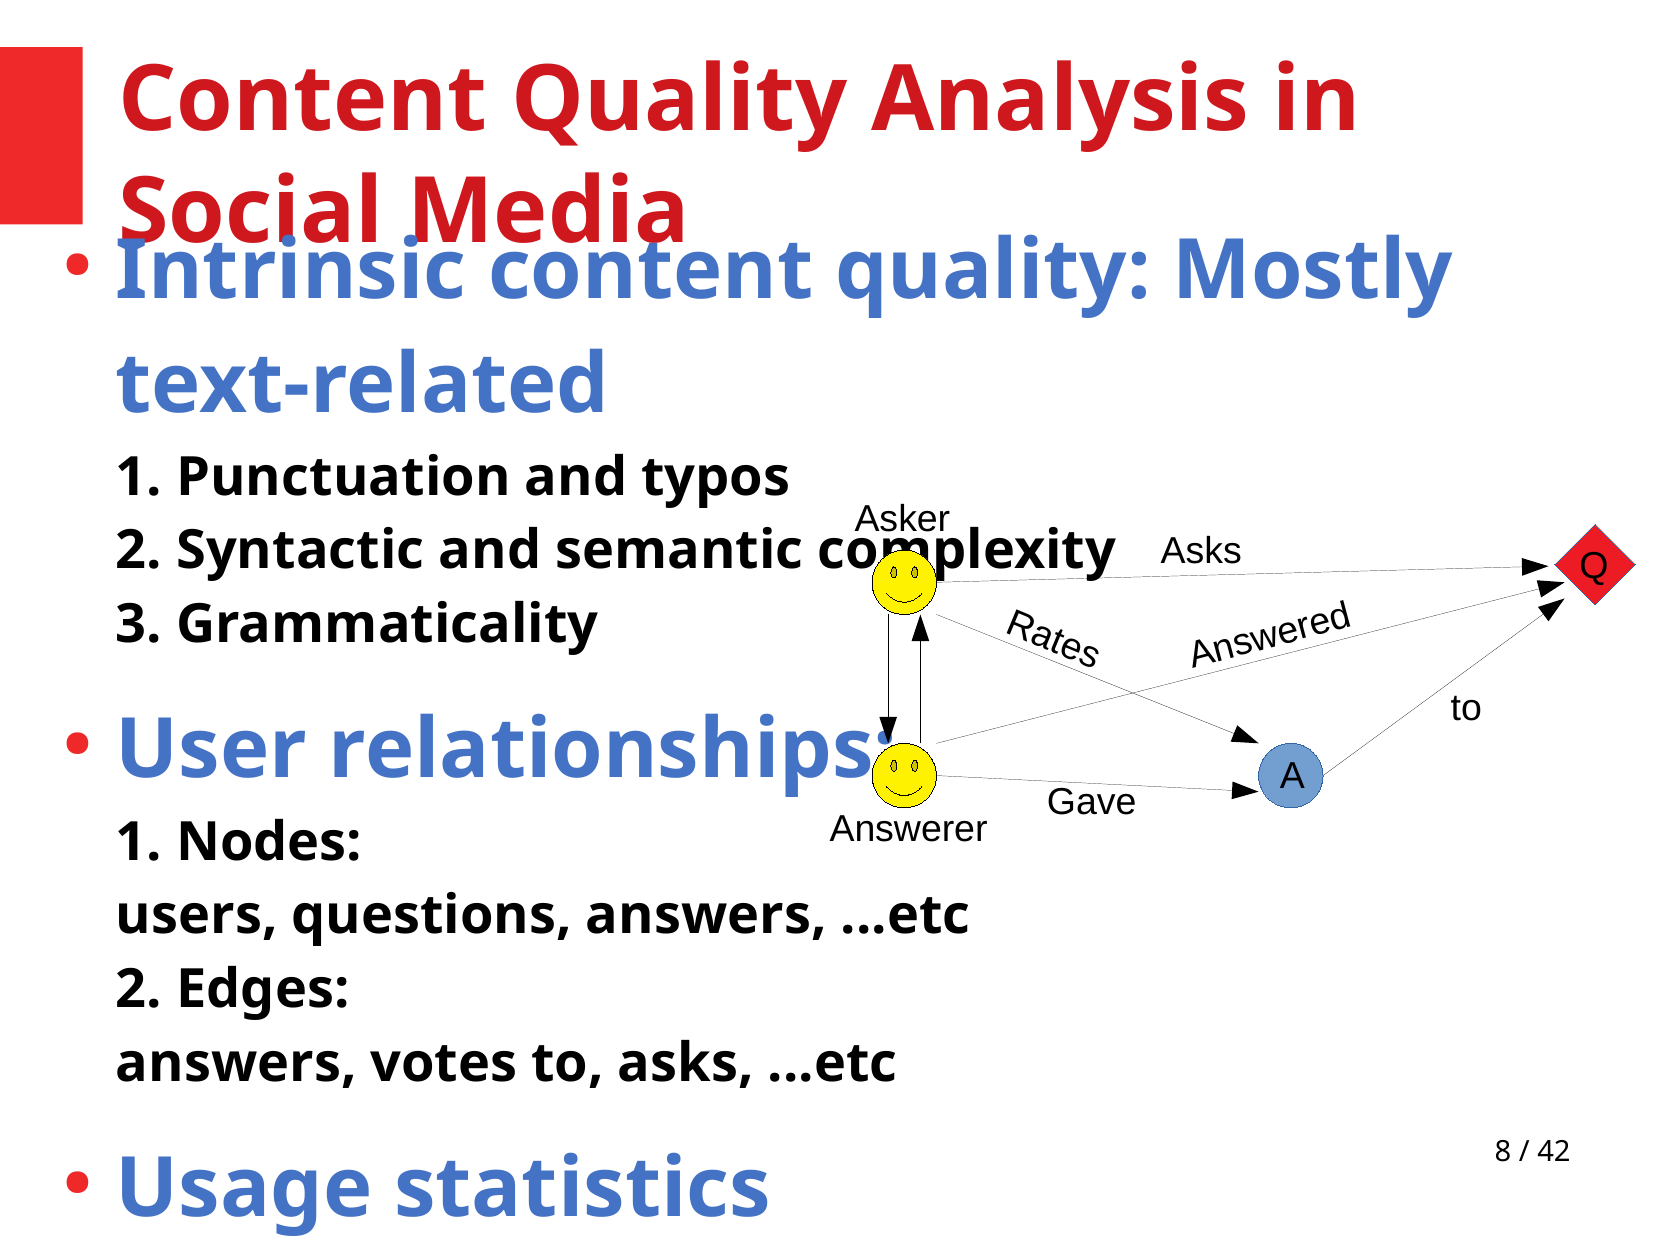

# Content Quality Analysis in Social Media
Intrinsic content quality: Mostly text-related
1. Punctuation and typos
2. Syntactic and semantic complexity
3. Grammaticality
User relationships:
1. Nodes:
users, questions, answers, ...etc
2. Edges:
answers, votes to, asks, ...etc
Usage statistics
1. Number of clicks
2. Dwell time
Binary Classification
High quality vs the rest
Asker
Asks
Q
Answered
Rates
to
A
Gave
Answerer
8